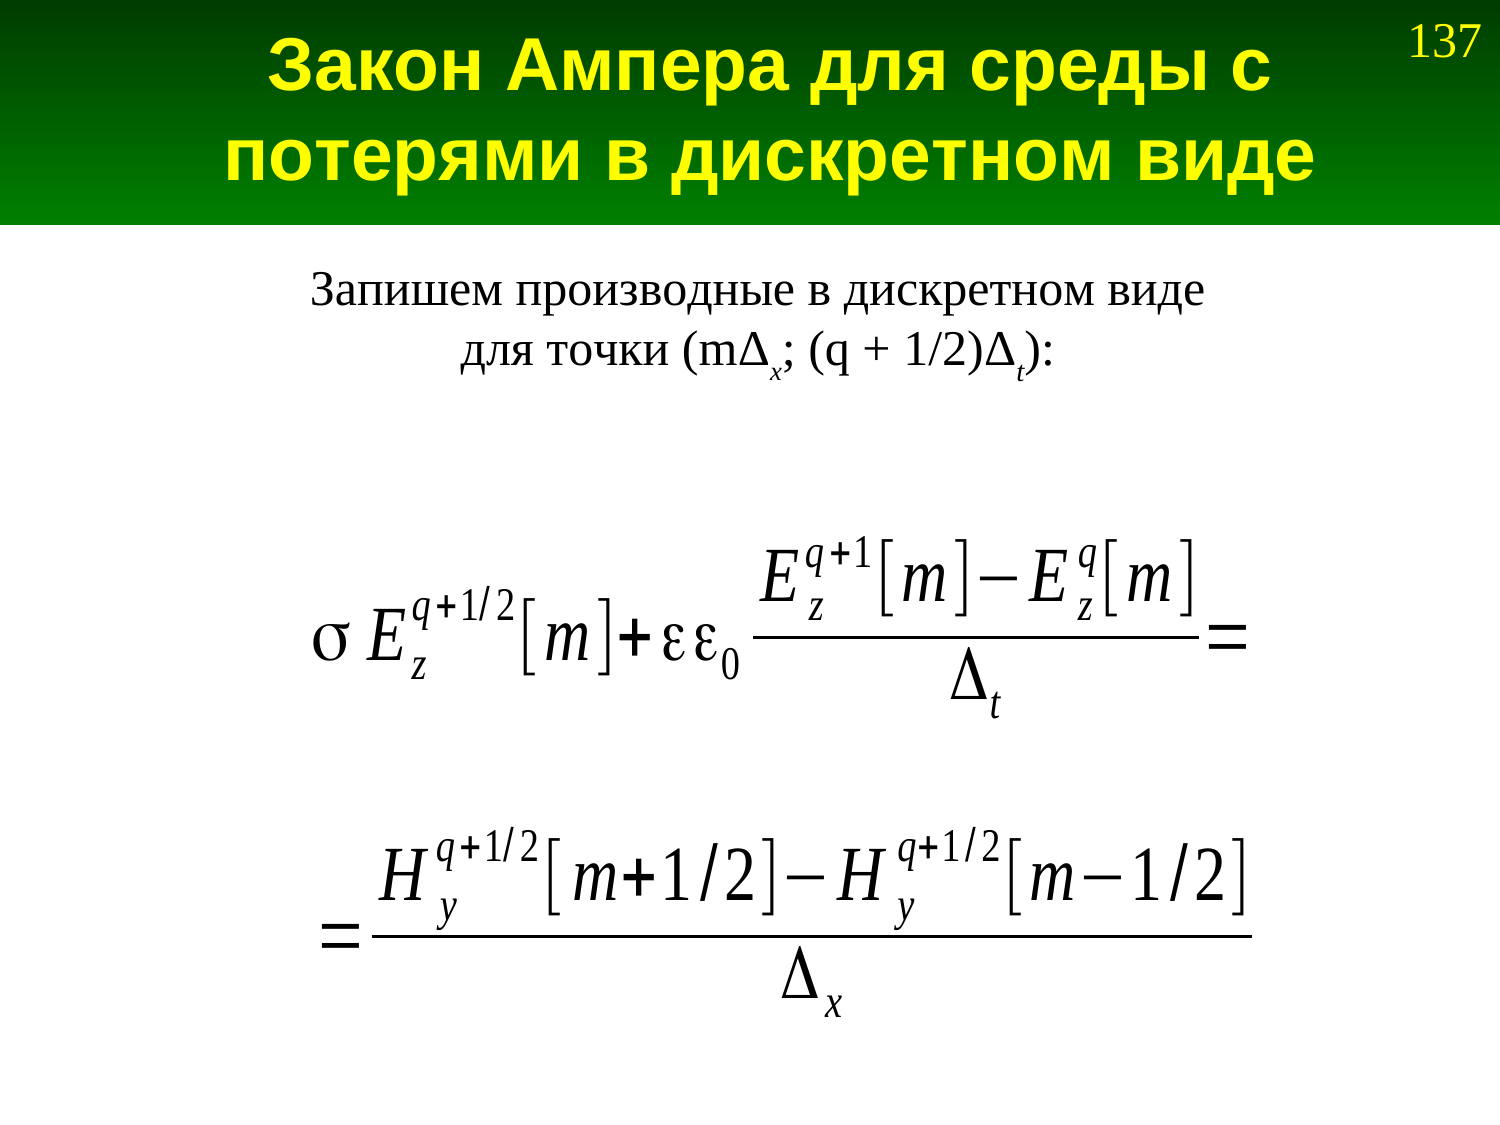

# Закон Ампера для среды с потерями в дискретном виде
Запишем производные в дискретном виде
для точки (mΔx; (q + 1/2)Δt):